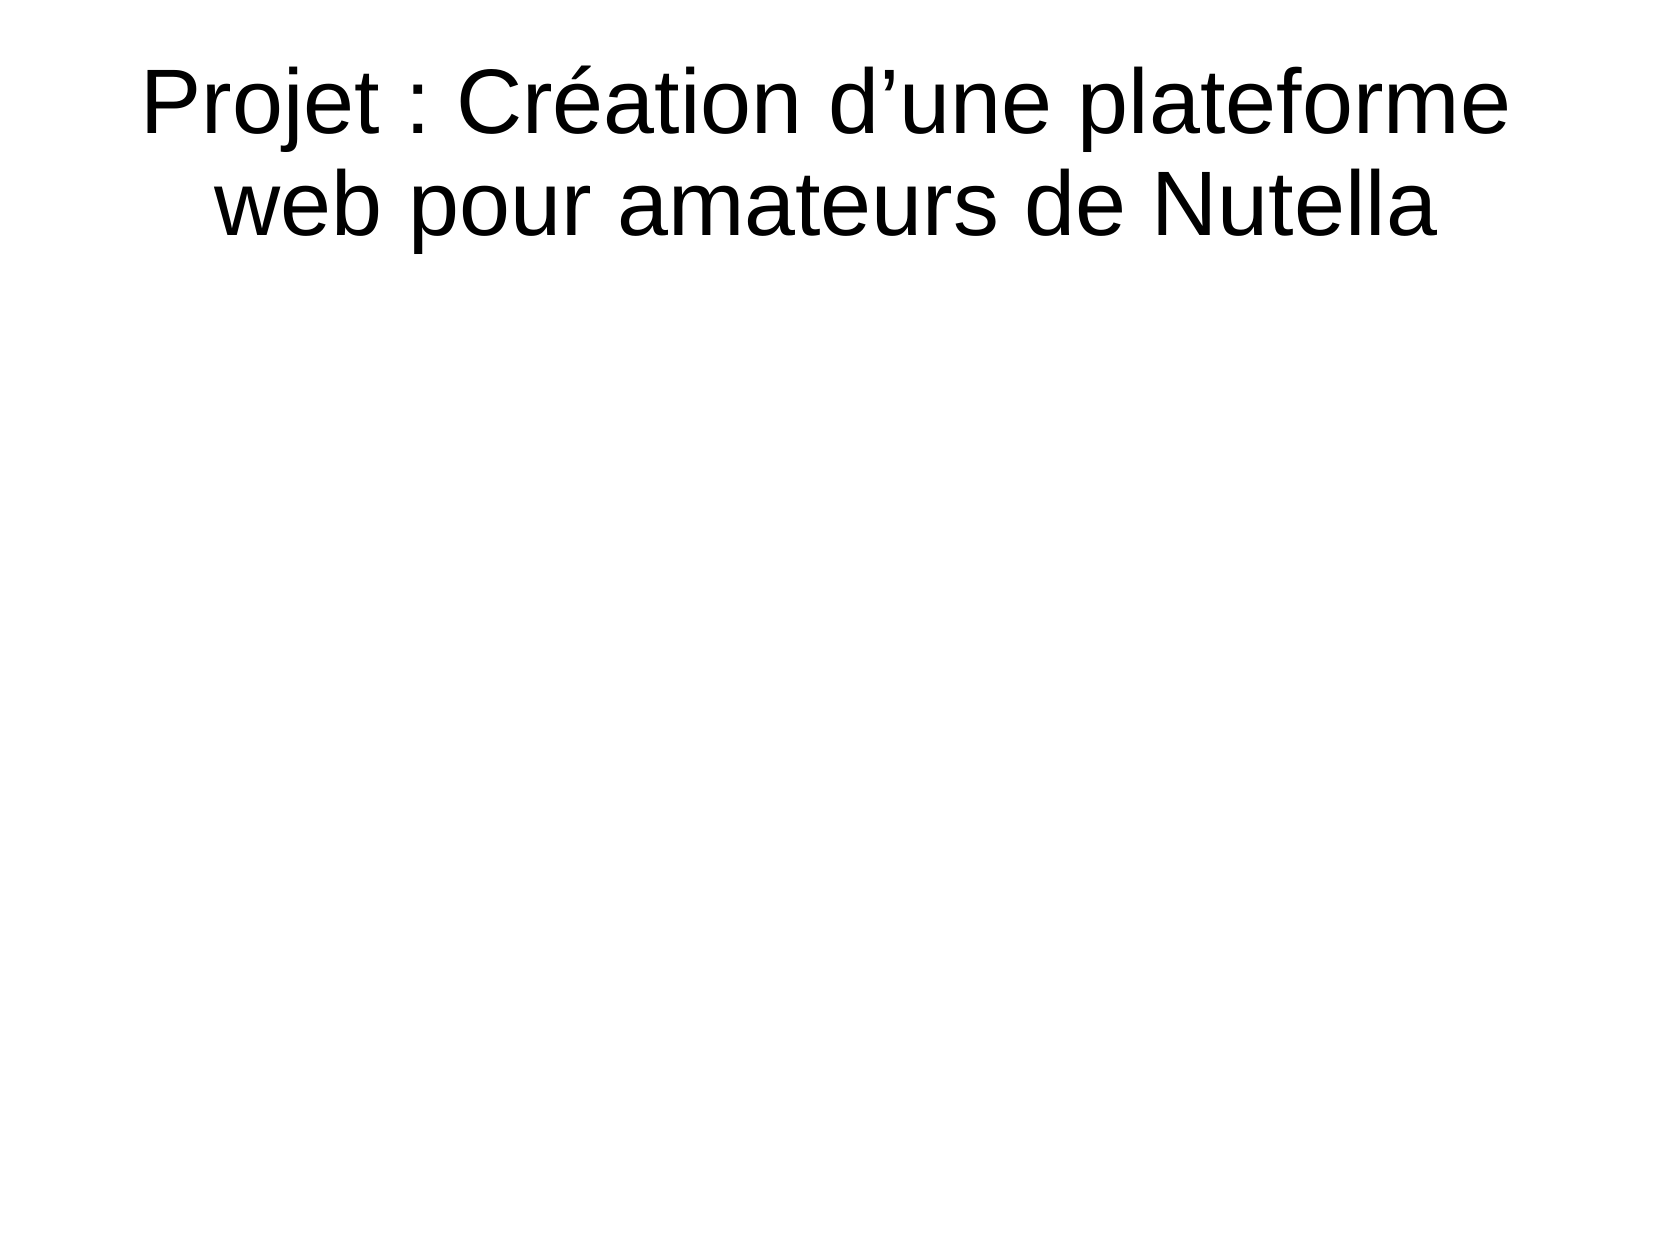

# Projet : Création d’une plateforme web pour amateurs de Nutella